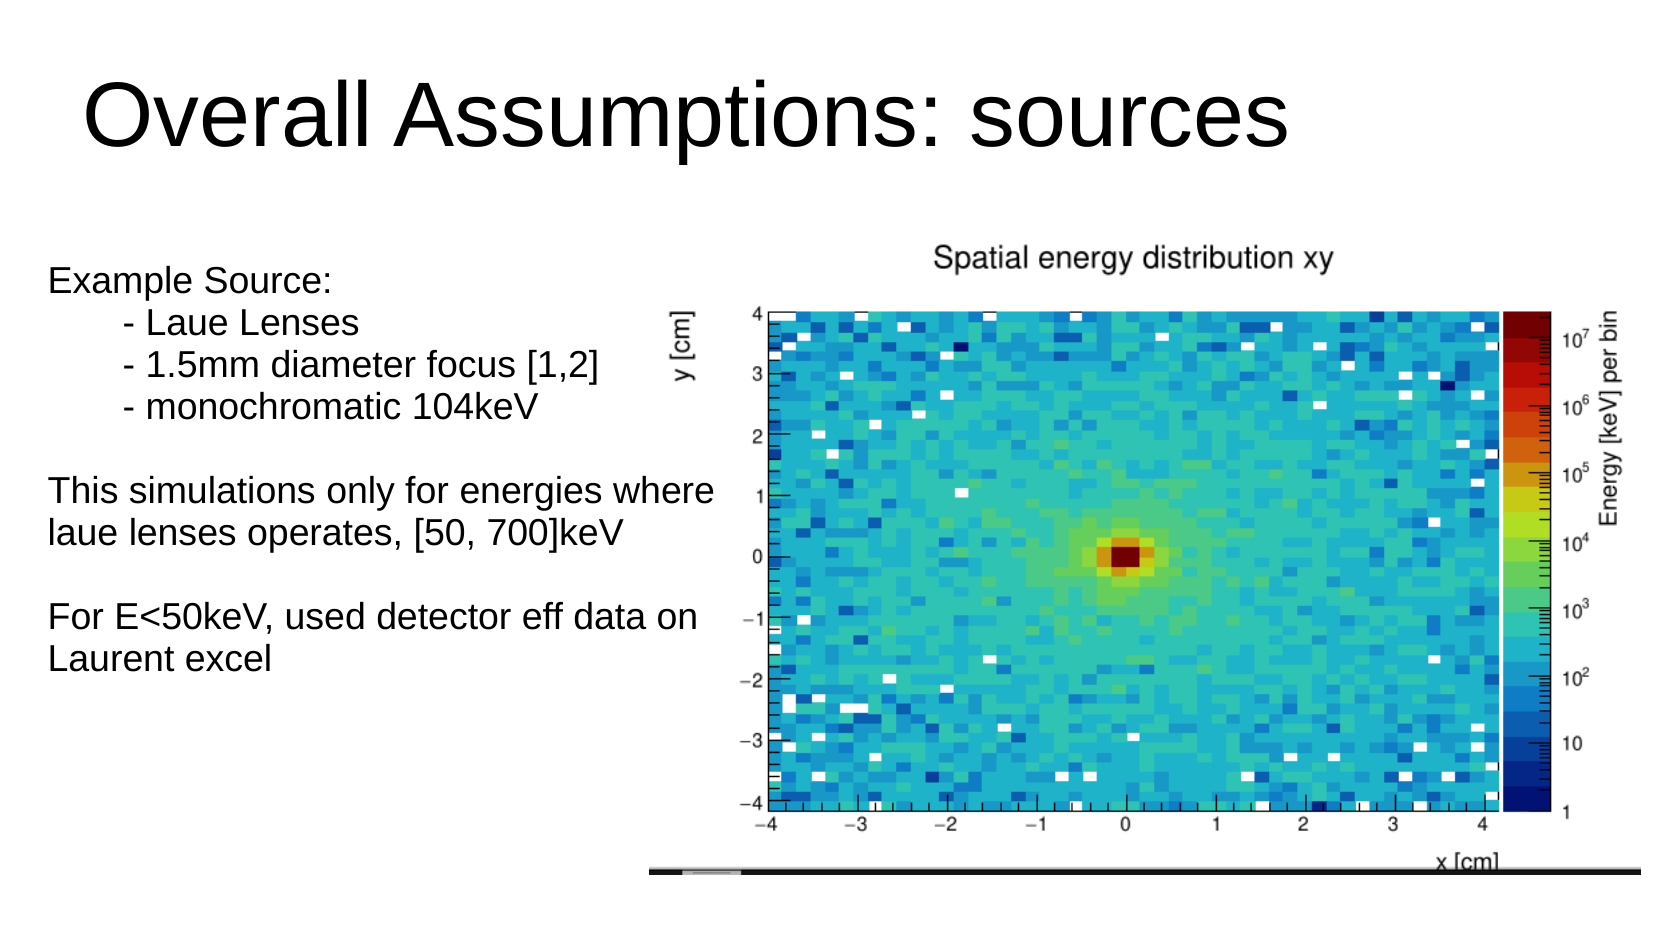

# Overall Assumptions: sources
Example Source:
	- Laue Lenses
	- 1.5mm diameter focus [1,2]
	- monochromatic 104keV
This simulations only for energies where laue lenses operates, [50, 700]keV
For E<50keV, used detector eff data on Laurent excel